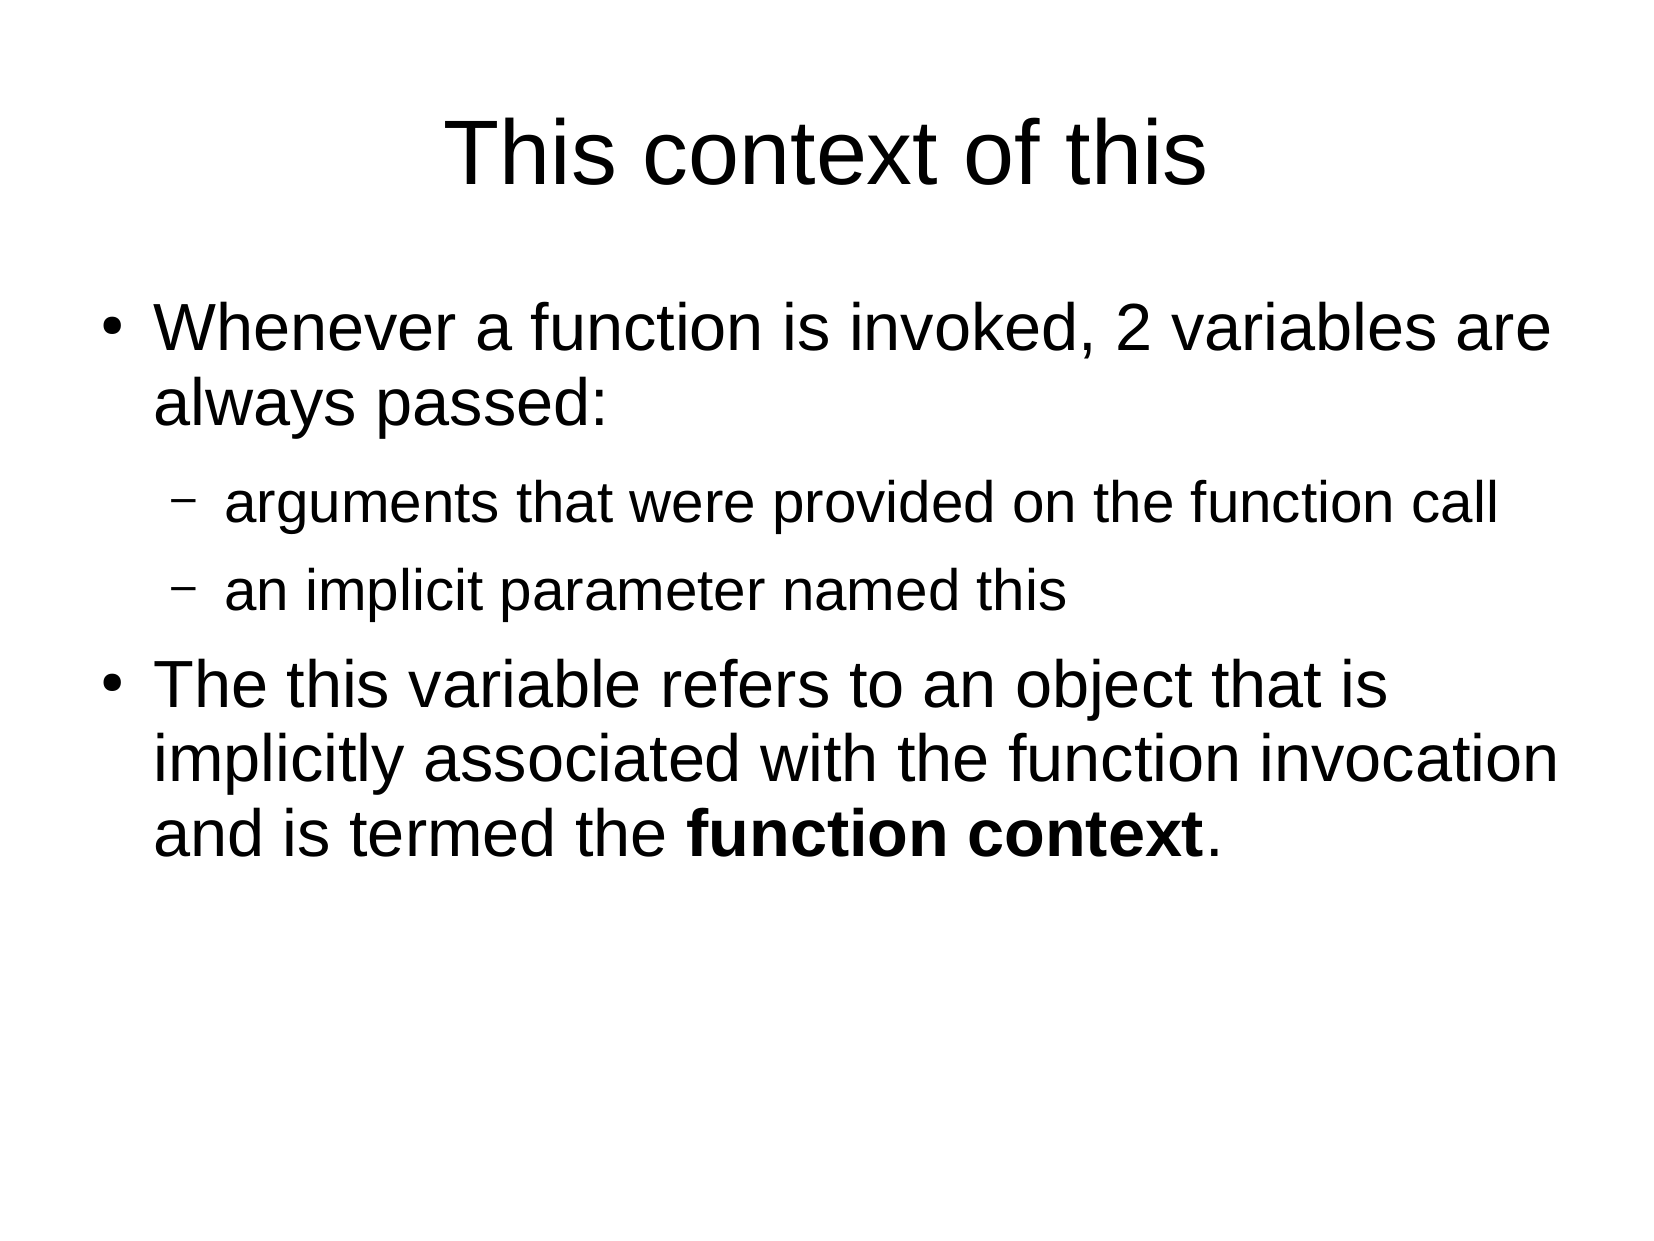

# This context of this
Whenever a function is invoked, 2 variables are always passed:
arguments that were provided on the function call
an implicit parameter named this
The this variable refers to an object that is implicitly associated with the function invocation and is termed the function context.